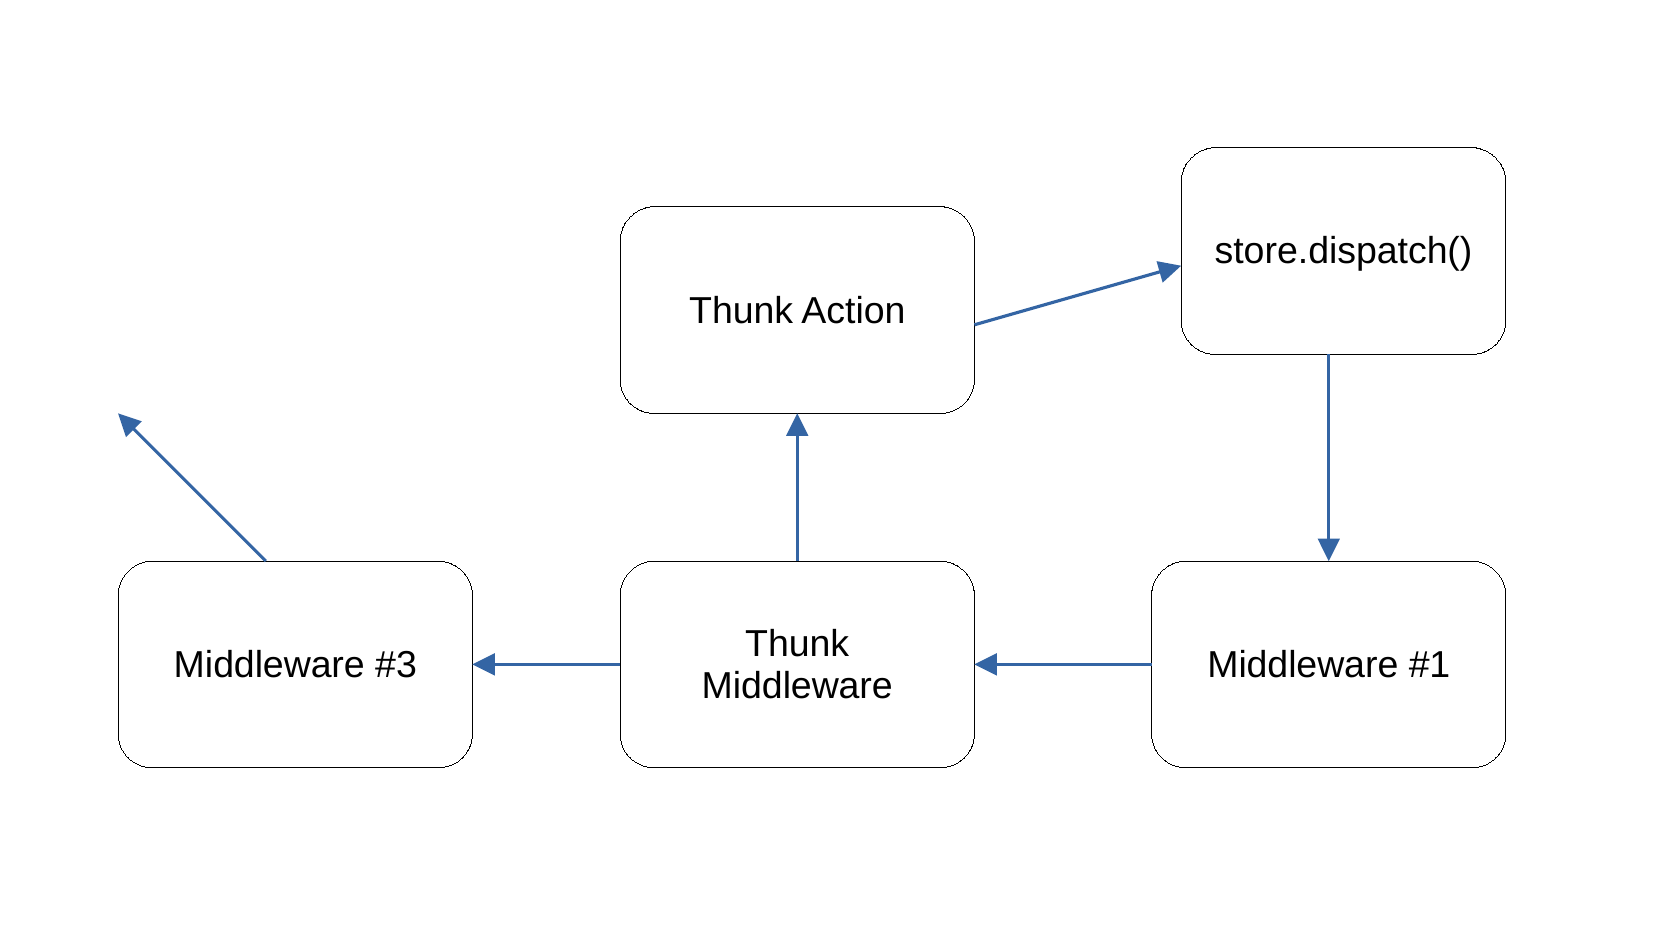

store.dispatch()
Thunk Action
Middleware #3
Thunk Middleware
Middleware #1